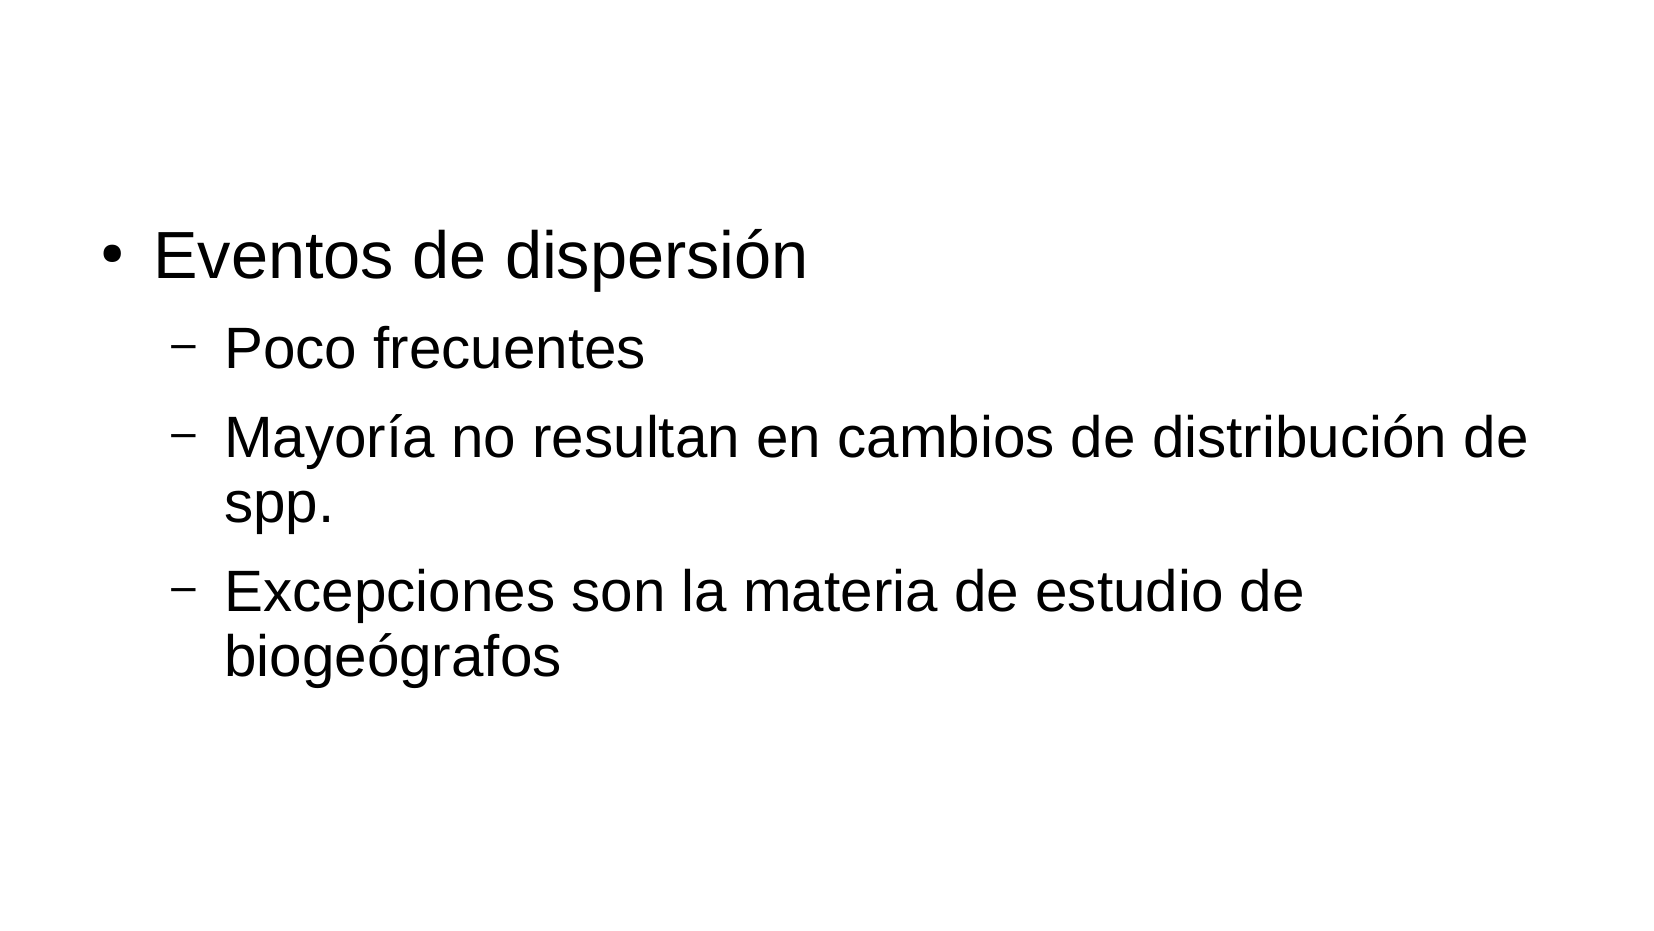

# Eventos de dispersión
Poco frecuentes
Mayoría no resultan en cambios de distribución de spp.
Excepciones son la materia de estudio de biogeógrafos